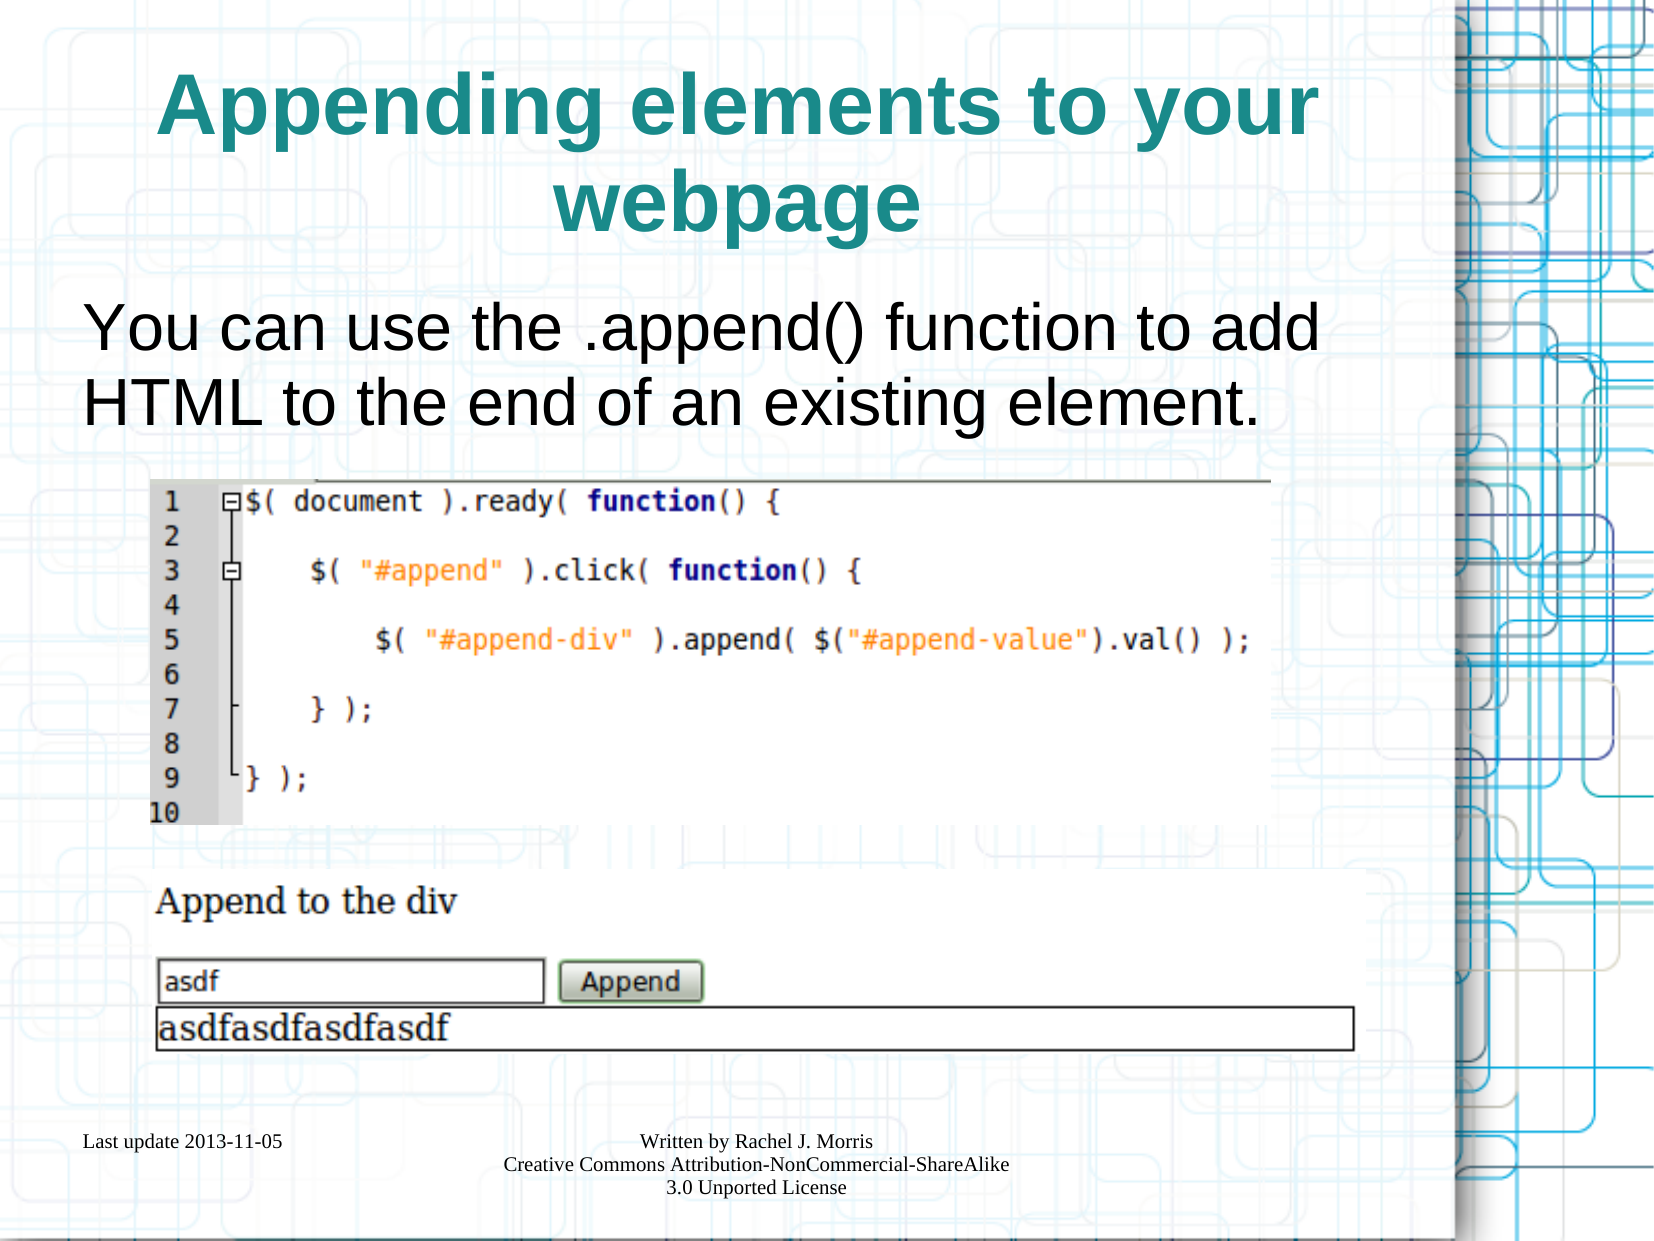

# Appending elements to your webpage
You can use the .append() function to add HTML to the end of an existing element.